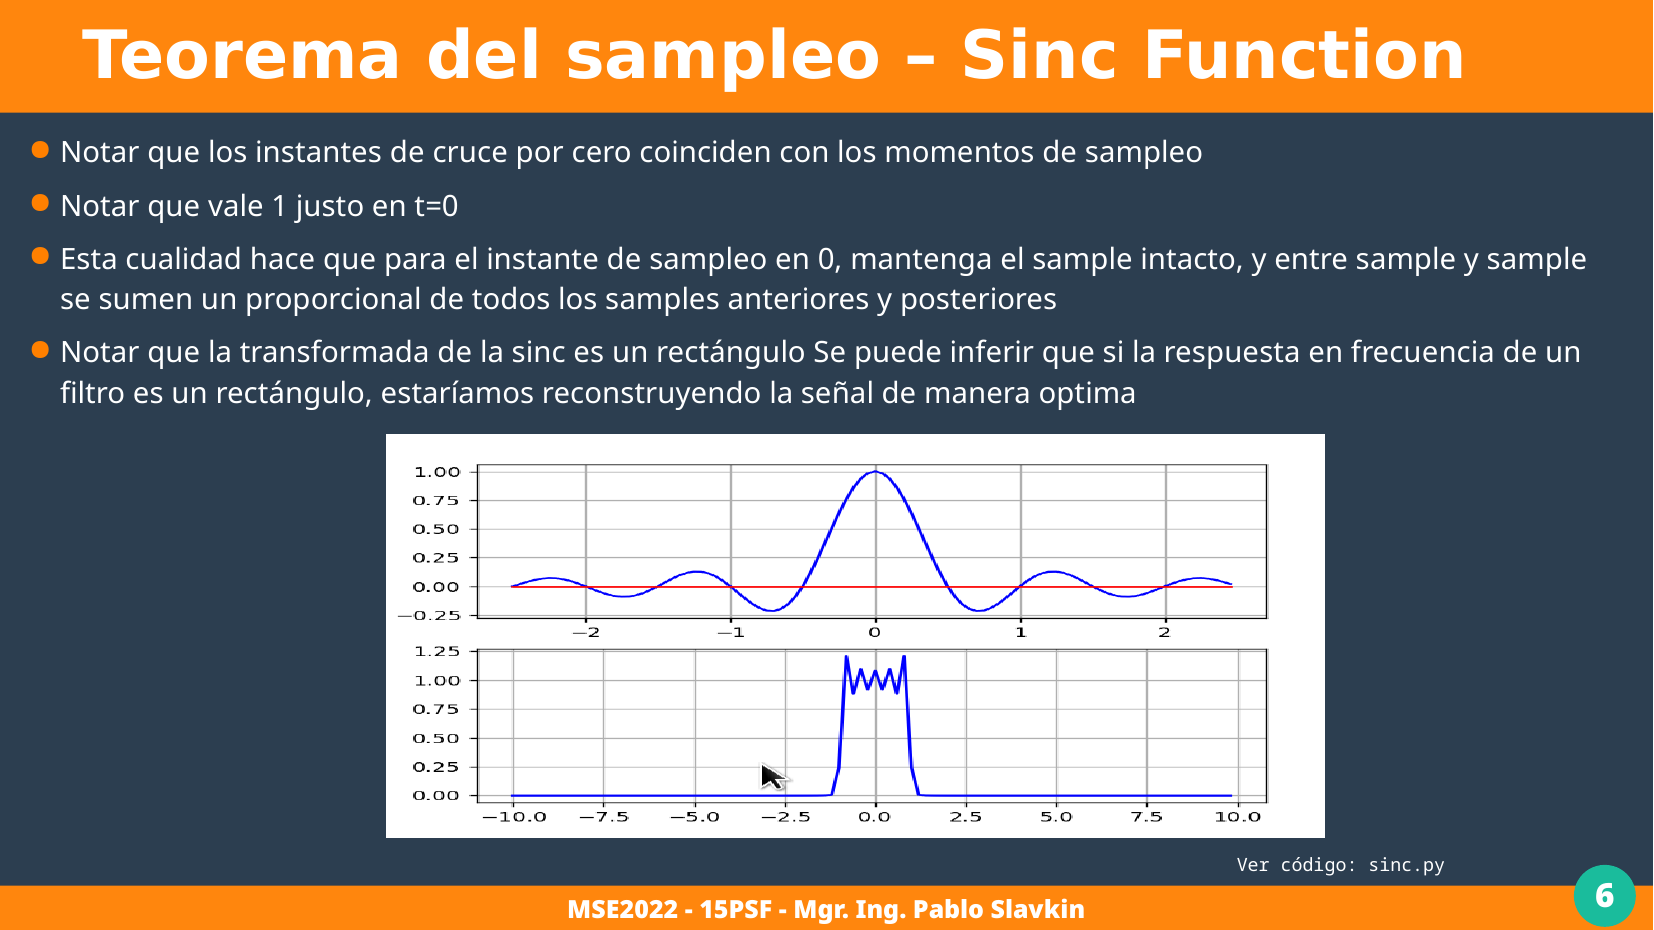

Teorema del sampleo – Sinc Function
# Notar que los instantes de cruce por cero coinciden con los momentos de sampleo
Notar que vale 1 justo en t=0
Esta cualidad hace que para el instante de sampleo en 0, mantenga el sample intacto, y entre sample y sample se sumen un proporcional de todos los samples anteriores y posteriores
Notar que la transformada de la sinc es un rectángulo Se puede inferir que si la respuesta en frecuencia de un filtro es un rectángulo, estaríamos reconstruyendo la señal de manera optima
Ver código: sinc.py
MSE2022 - 15PSF - Mgr. Ing. Pablo Slavkin